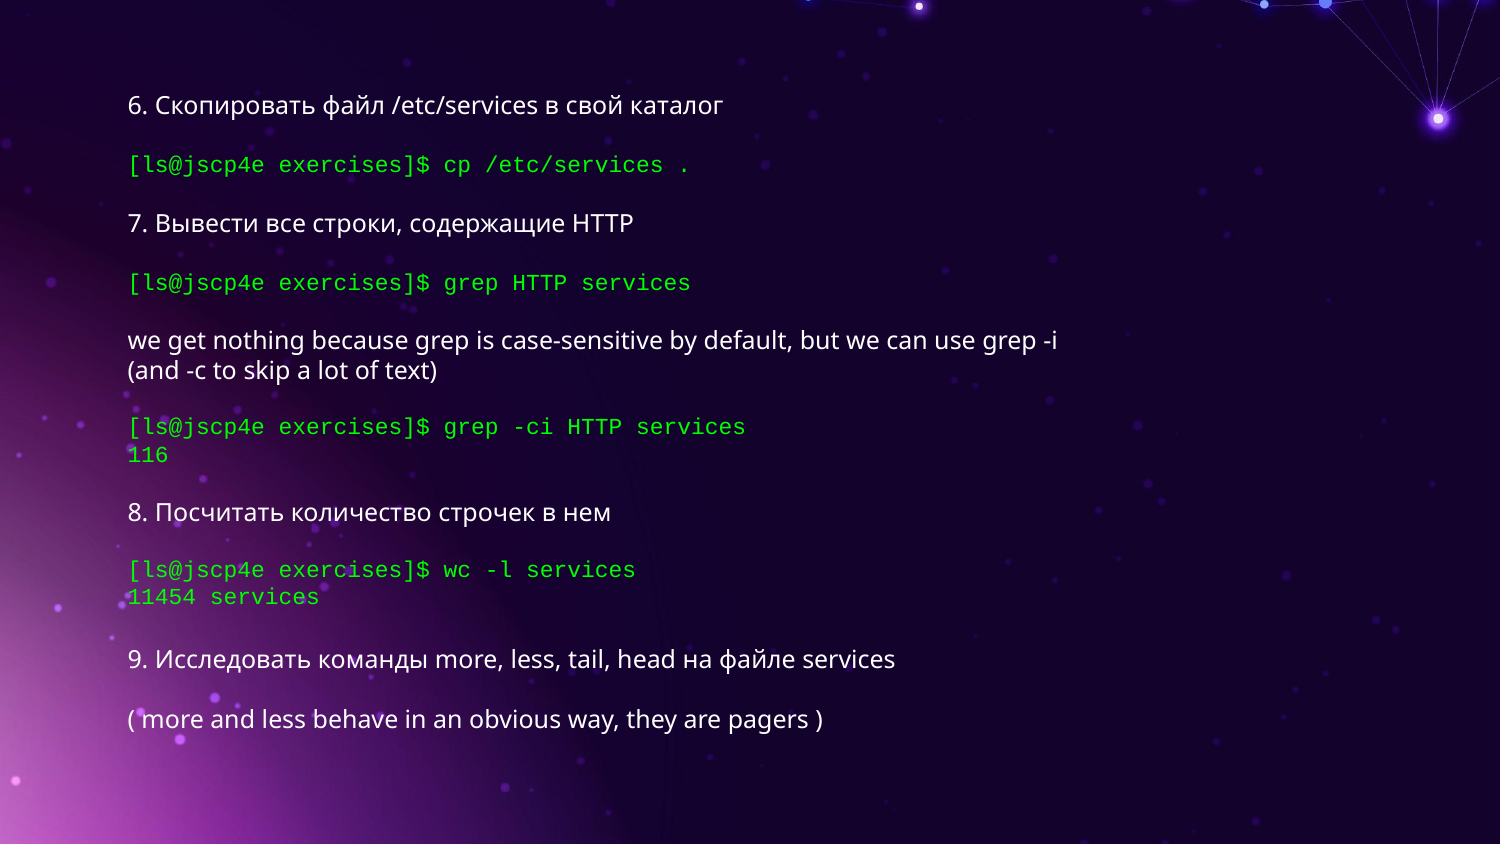

# 6. Скопировать файл /etc/services в свой каталог
[ls@jscp4e exercises]$ cp /etc/services .
7. Вывести все строки, содержащие HTTP
[ls@jscp4e exercises]$ grep HTTP services
we get nothing because grep is case-sensitive by default, but we can use grep -i
(and -c to skip a lot of text)
[ls@jscp4e exercises]$ grep -ci HTTP services
116
8. Посчитать количество строчек в нем
[ls@jscp4e exercises]$ wc -l services
11454 services
9. Исследовать команды more, less, tail, head на файле services
( more and less behave in an obvious way, they are pagers )